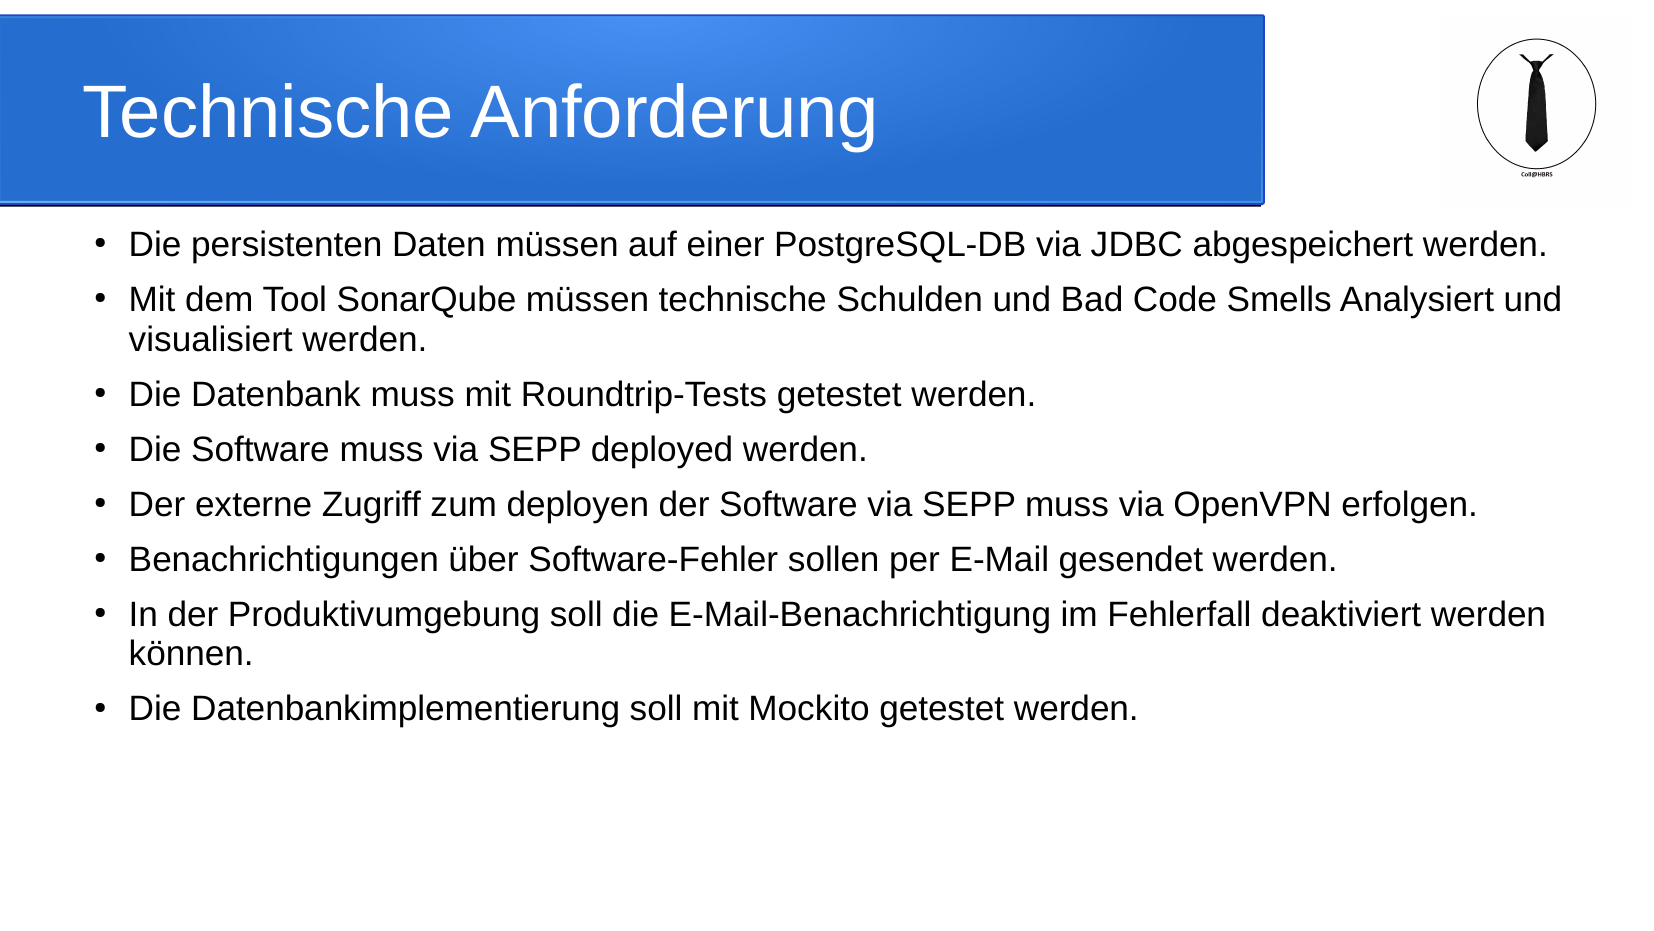

# Technische Anforderung
Die persistenten Daten müssen auf einer PostgreSQL-DB via JDBC abgespeichert werden.
Mit dem Tool SonarQube müssen technische Schulden und Bad Code Smells Analysiert und visualisiert werden.
Die Datenbank muss mit Roundtrip-Tests getestet werden.
Die Software muss via SEPP deployed werden.
Der externe Zugriff zum deployen der Software via SEPP muss via OpenVPN erfolgen.
Benachrichtigungen über Software-Fehler sollen per E-Mail gesendet werden.
In der Produktivumgebung soll die E-Mail-Benachrichtigung im Fehlerfall deaktiviert werden können.
Die Datenbankimplementierung soll mit Mockito getestet werden.